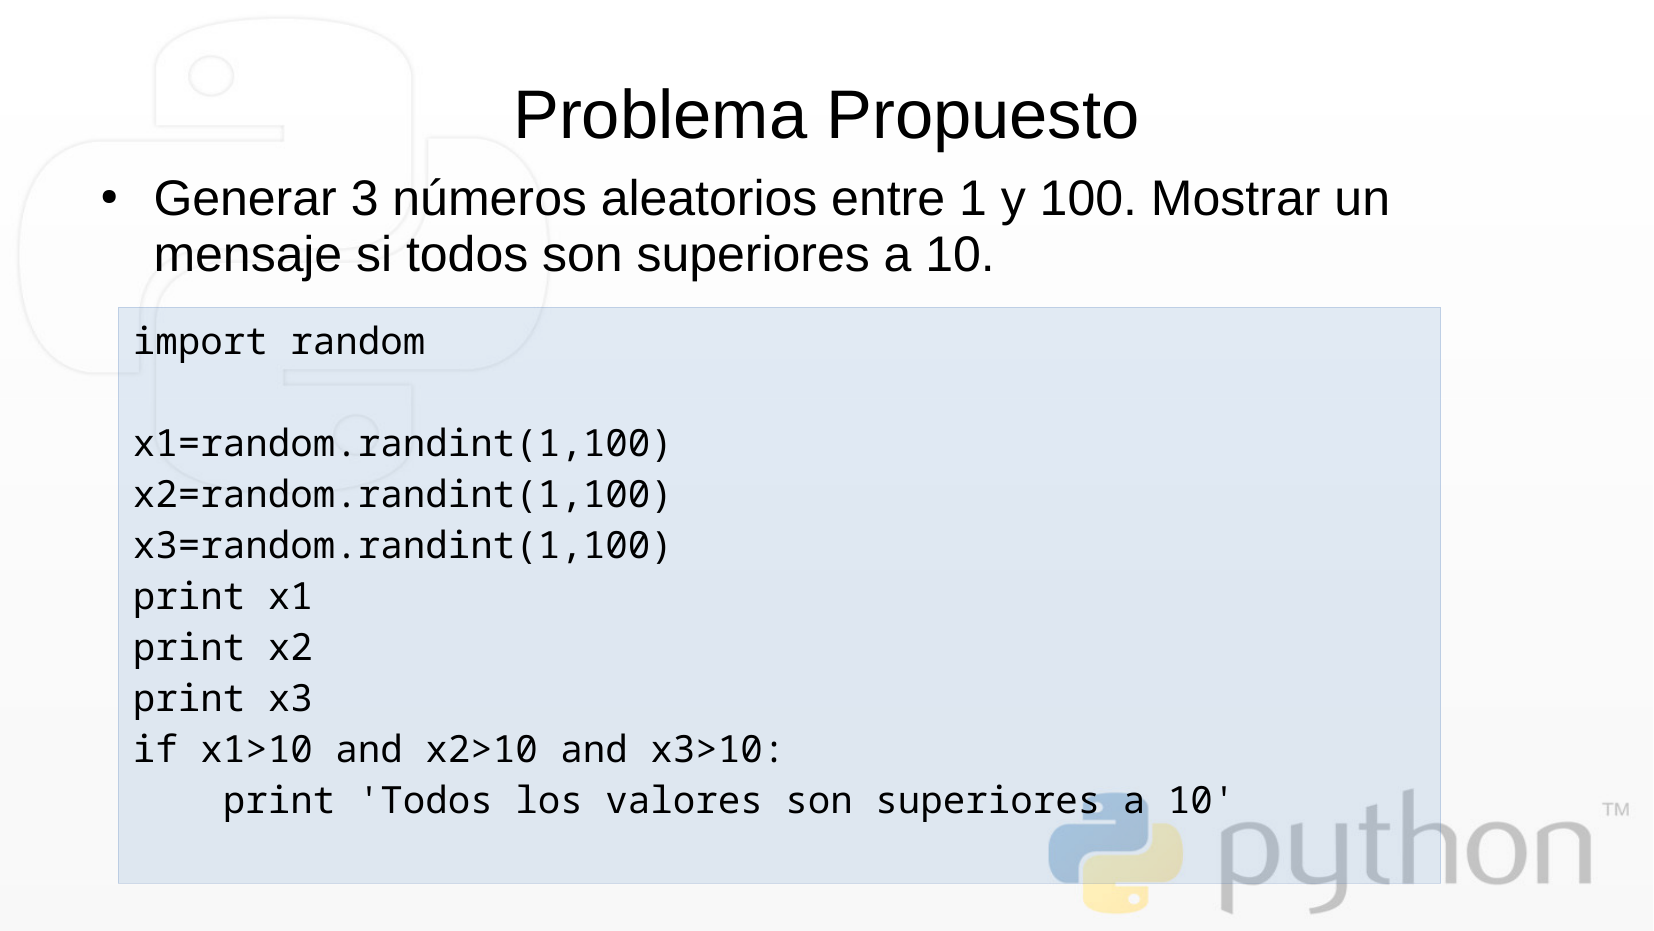

# Problema Propuesto
Generar 3 números aleatorios entre 1 y 100. Mostrar un mensaje si todos son superiores a 10.
import random
x1=random.randint(1,100)
x2=random.randint(1,100)
x3=random.randint(1,100)
print x1
print x2
print x3
if x1>10 and x2>10 and x3>10:
 print 'Todos los valores son superiores a 10'